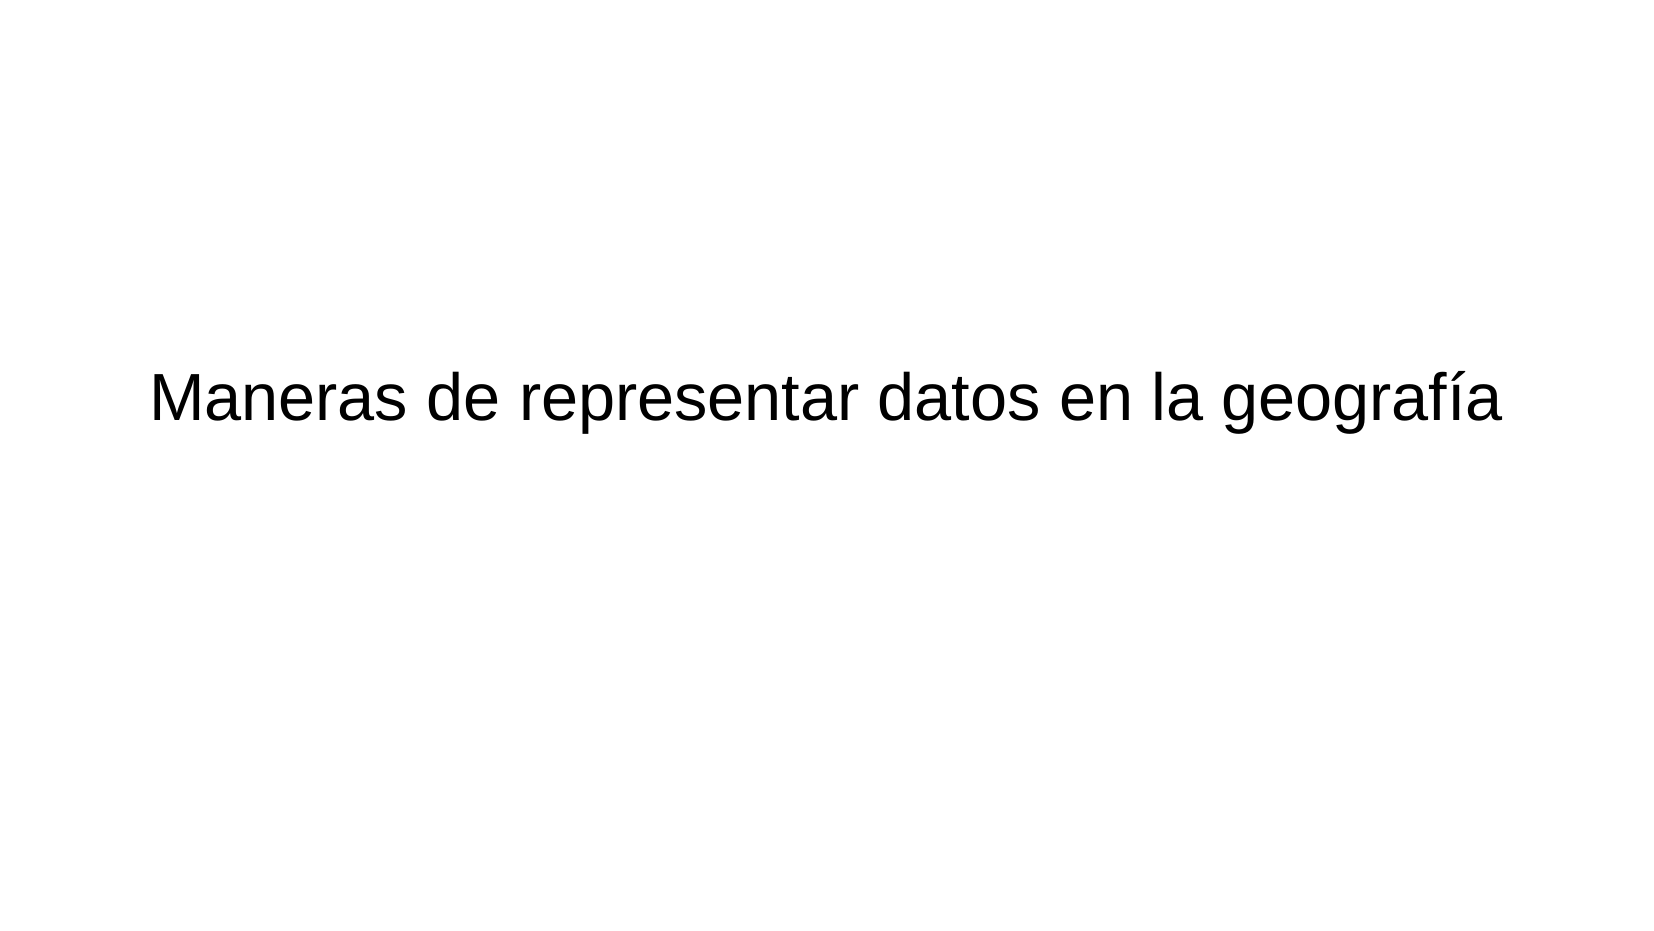

# Maneras de representar datos en la geografía